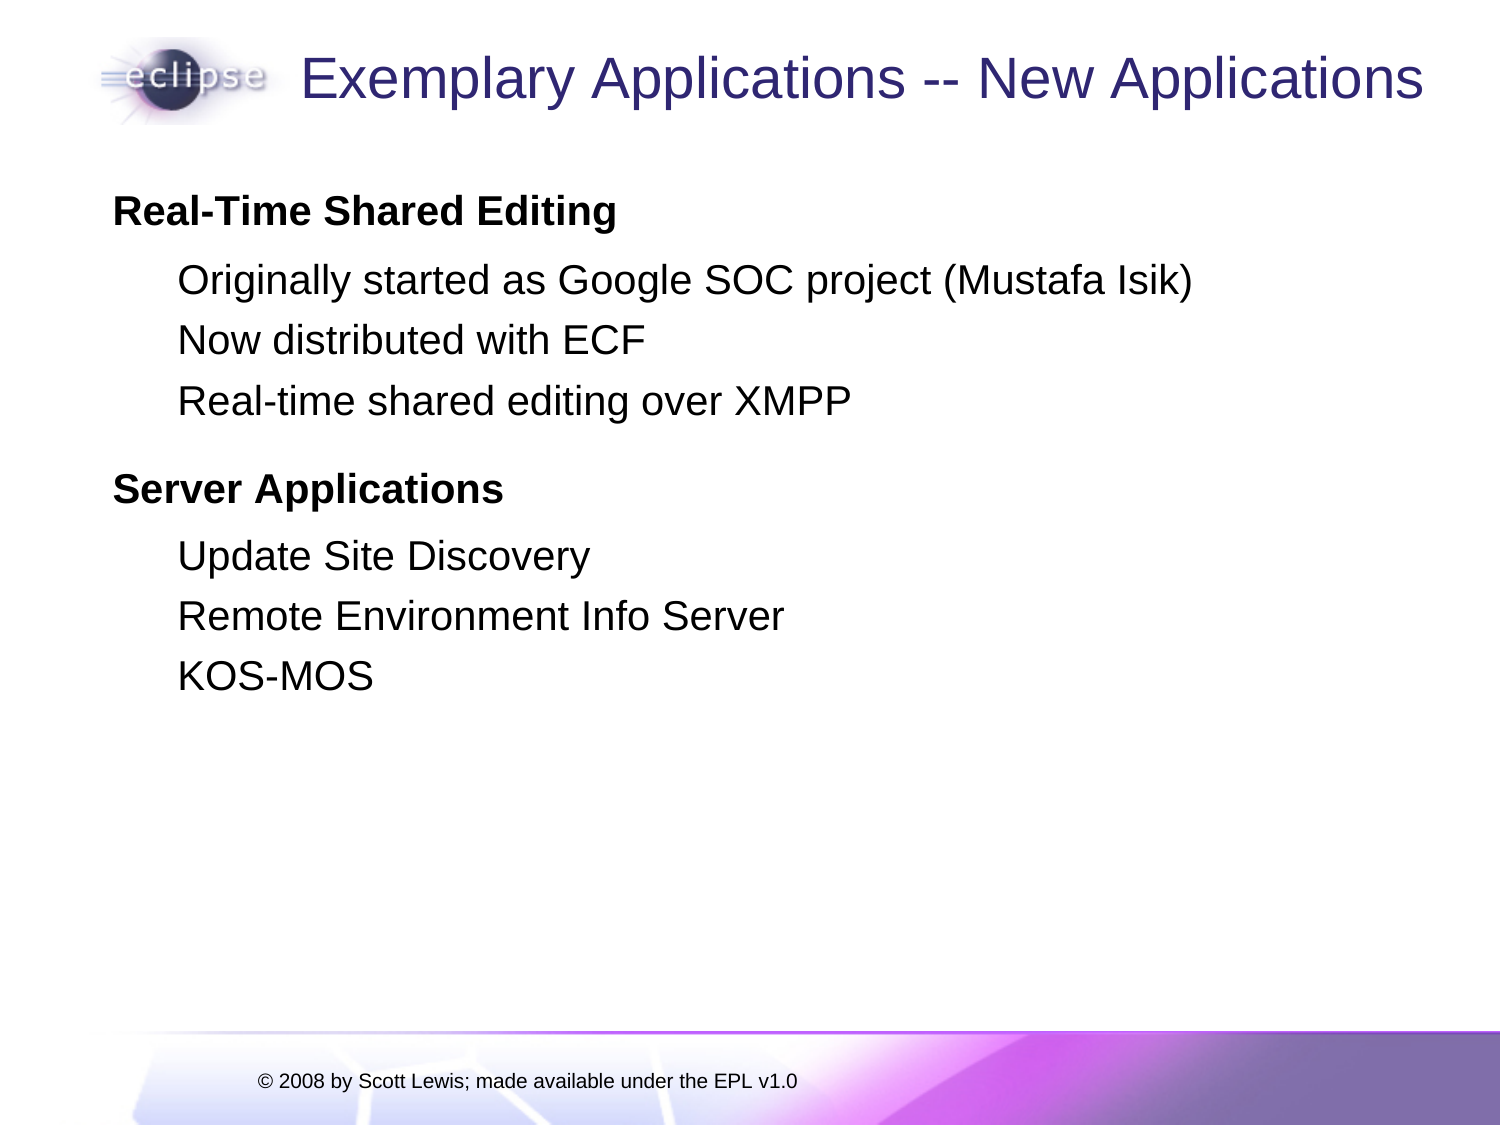

# Exemplary Applications -- New Applications
Real-Time Shared Editing
Originally started as Google SOC project (Mustafa Isik)‏
Now distributed with ECF
Real-time shared editing over XMPP
Server Applications
Update Site Discovery
Remote Environment Info Server
KOS-MOS